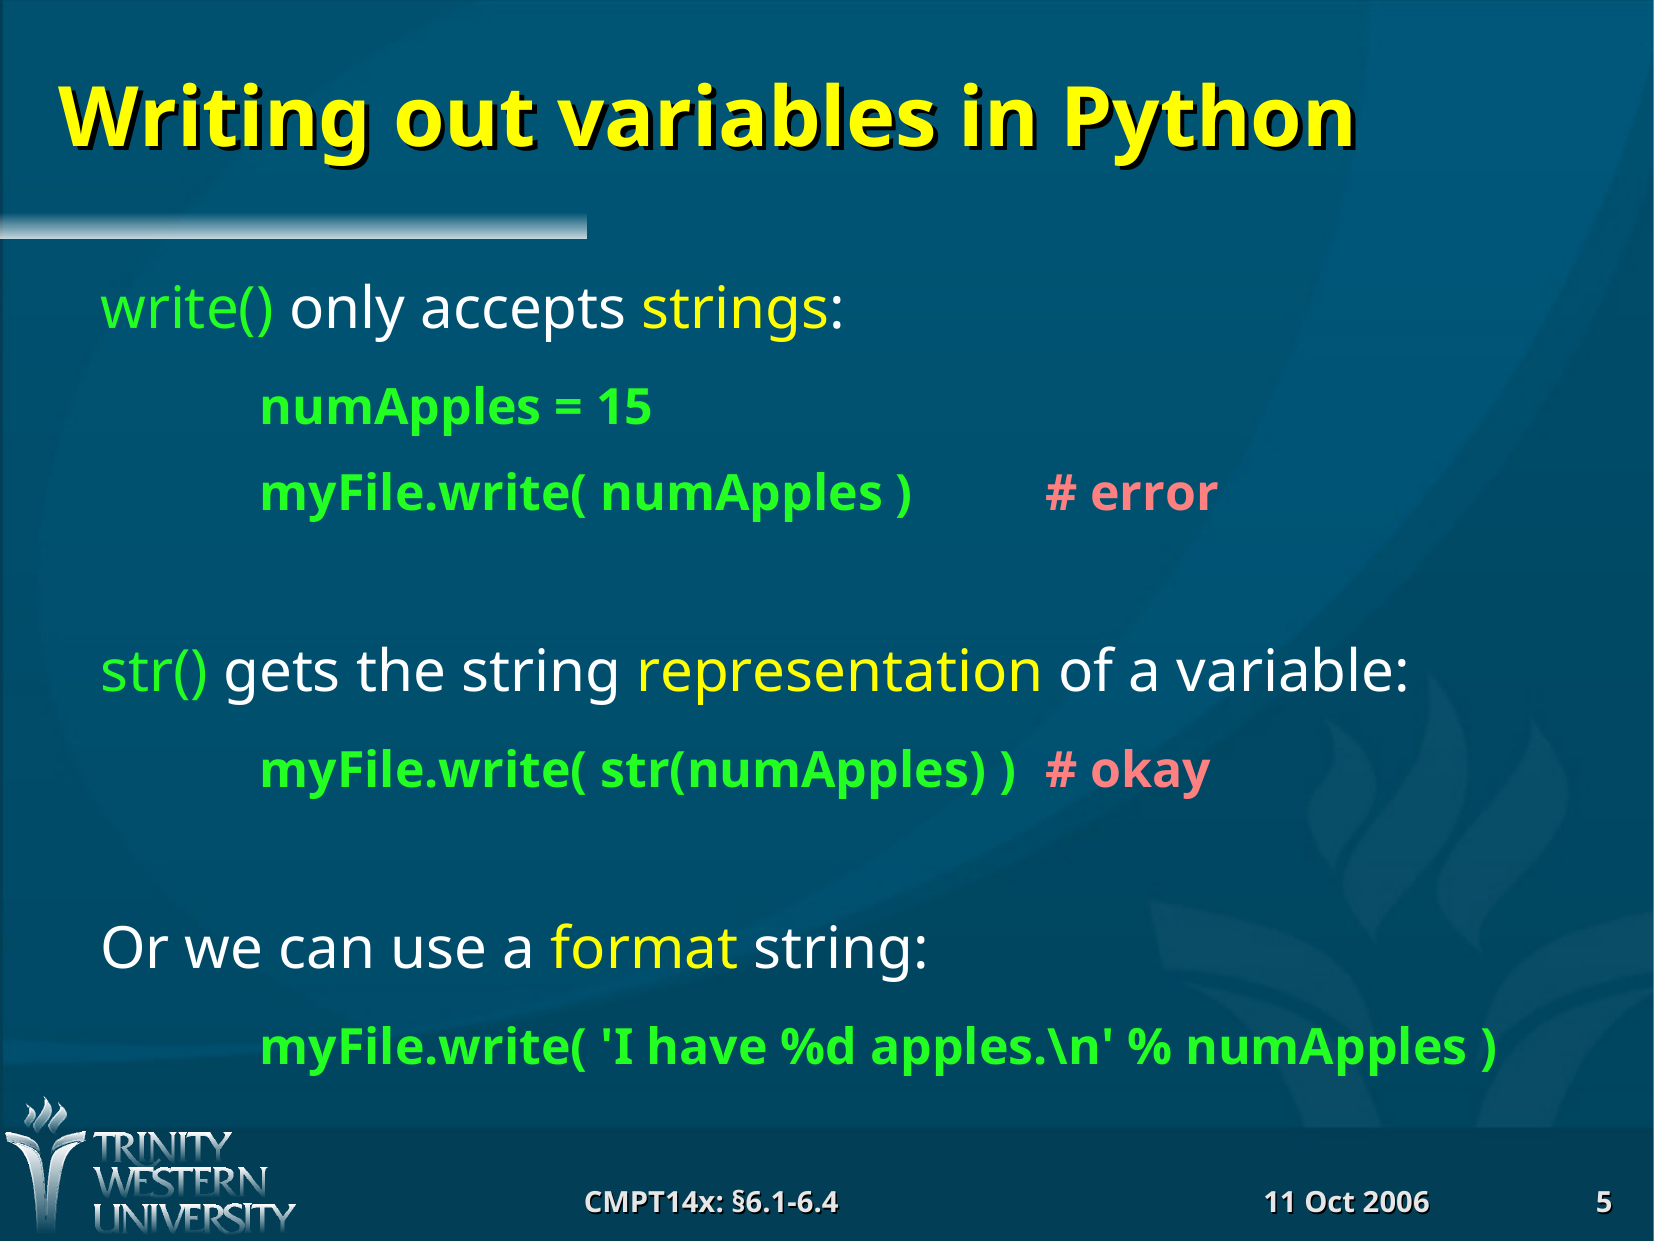

# Writing out variables in Python
write() only accepts strings:
numApples = 15
myFile.write( numApples )		# error
str() gets the string representation of a variable:
myFile.write( str(numApples) )	# okay
Or we can use a format string:
myFile.write( 'I have %d apples.\n' % numApples )
CMPT14x: §6.1-6.4
11 Oct 2006
5